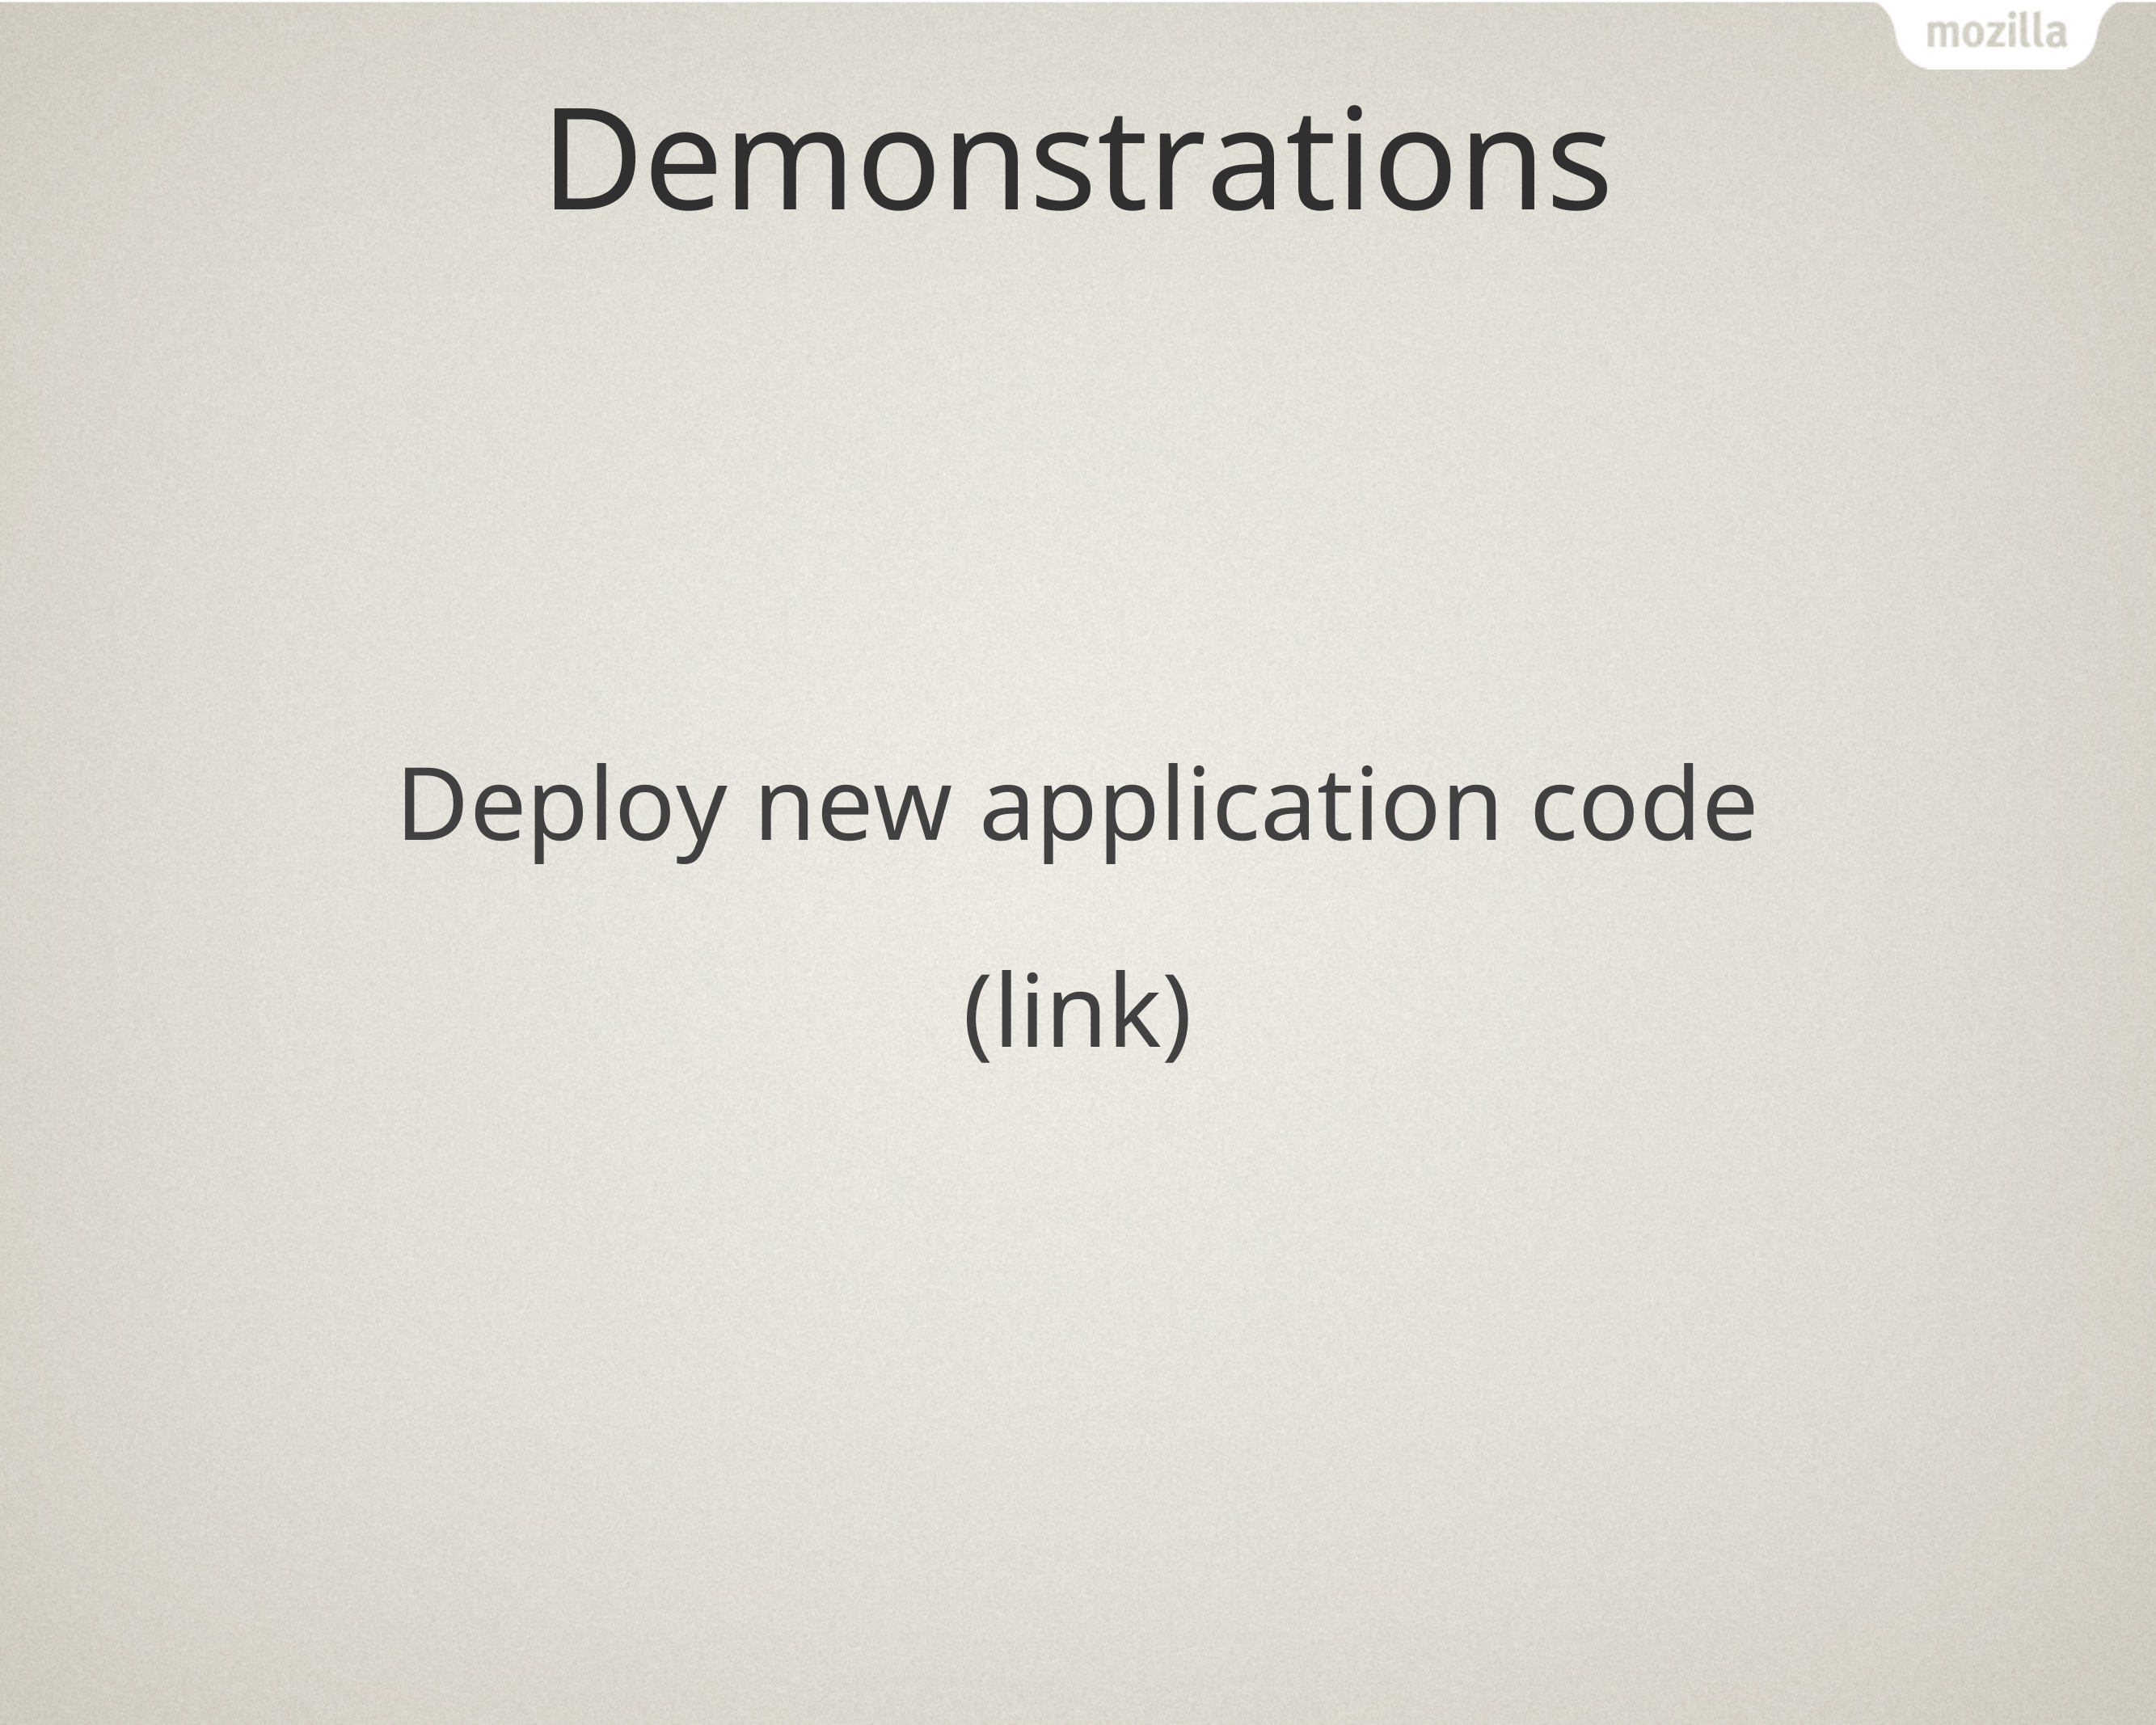

# Demonstrations
Deploy new application code
(link)